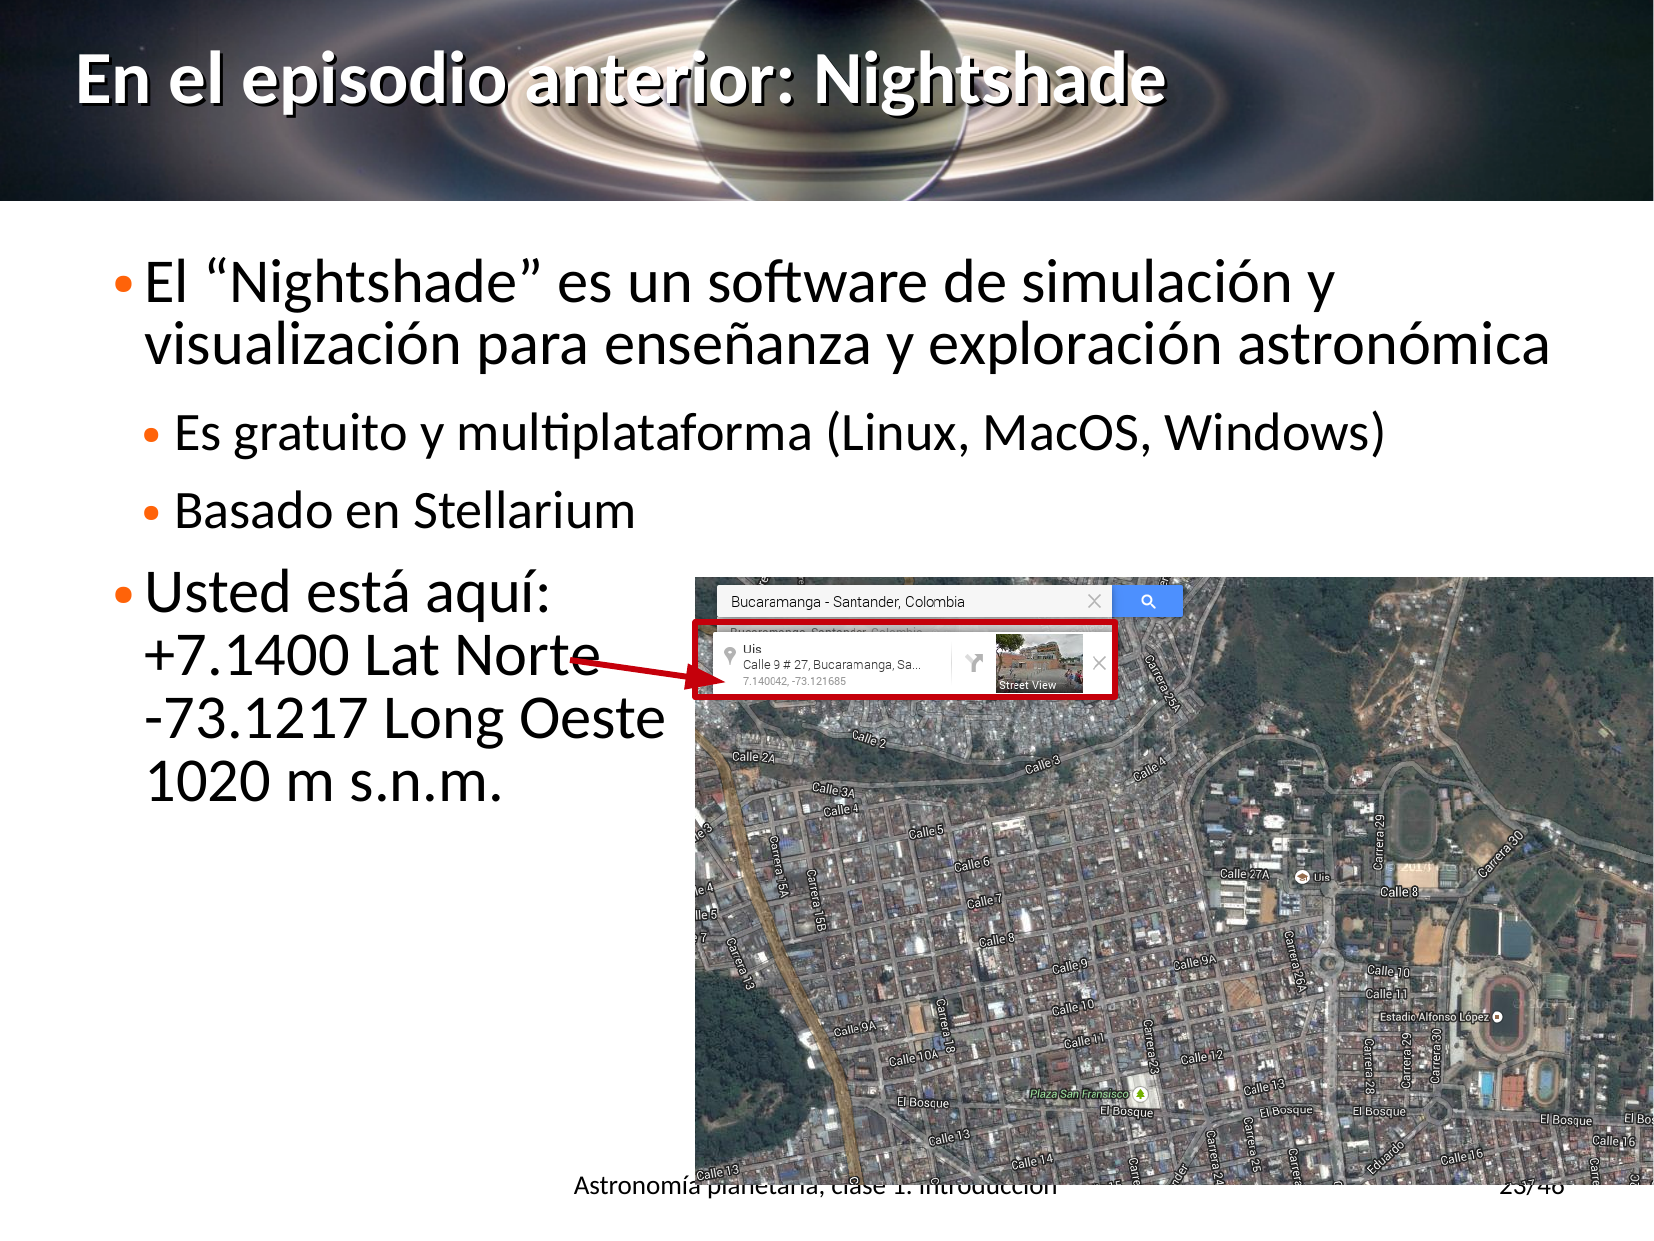

# En el episodio anterior: Nightshade
El “Nightshade” es un software de simulación y visualización para enseñanza y exploración astronómica
Es gratuito y multiplataforma (Linux, MacOS, Windows)
Basado en Stellarium
Usted está aquí:
+7.1400 Lat Norte
-73.1217 Long Oeste
1020 m s.n.m.
Astronomía planetaria, clase 1. Introducción
23